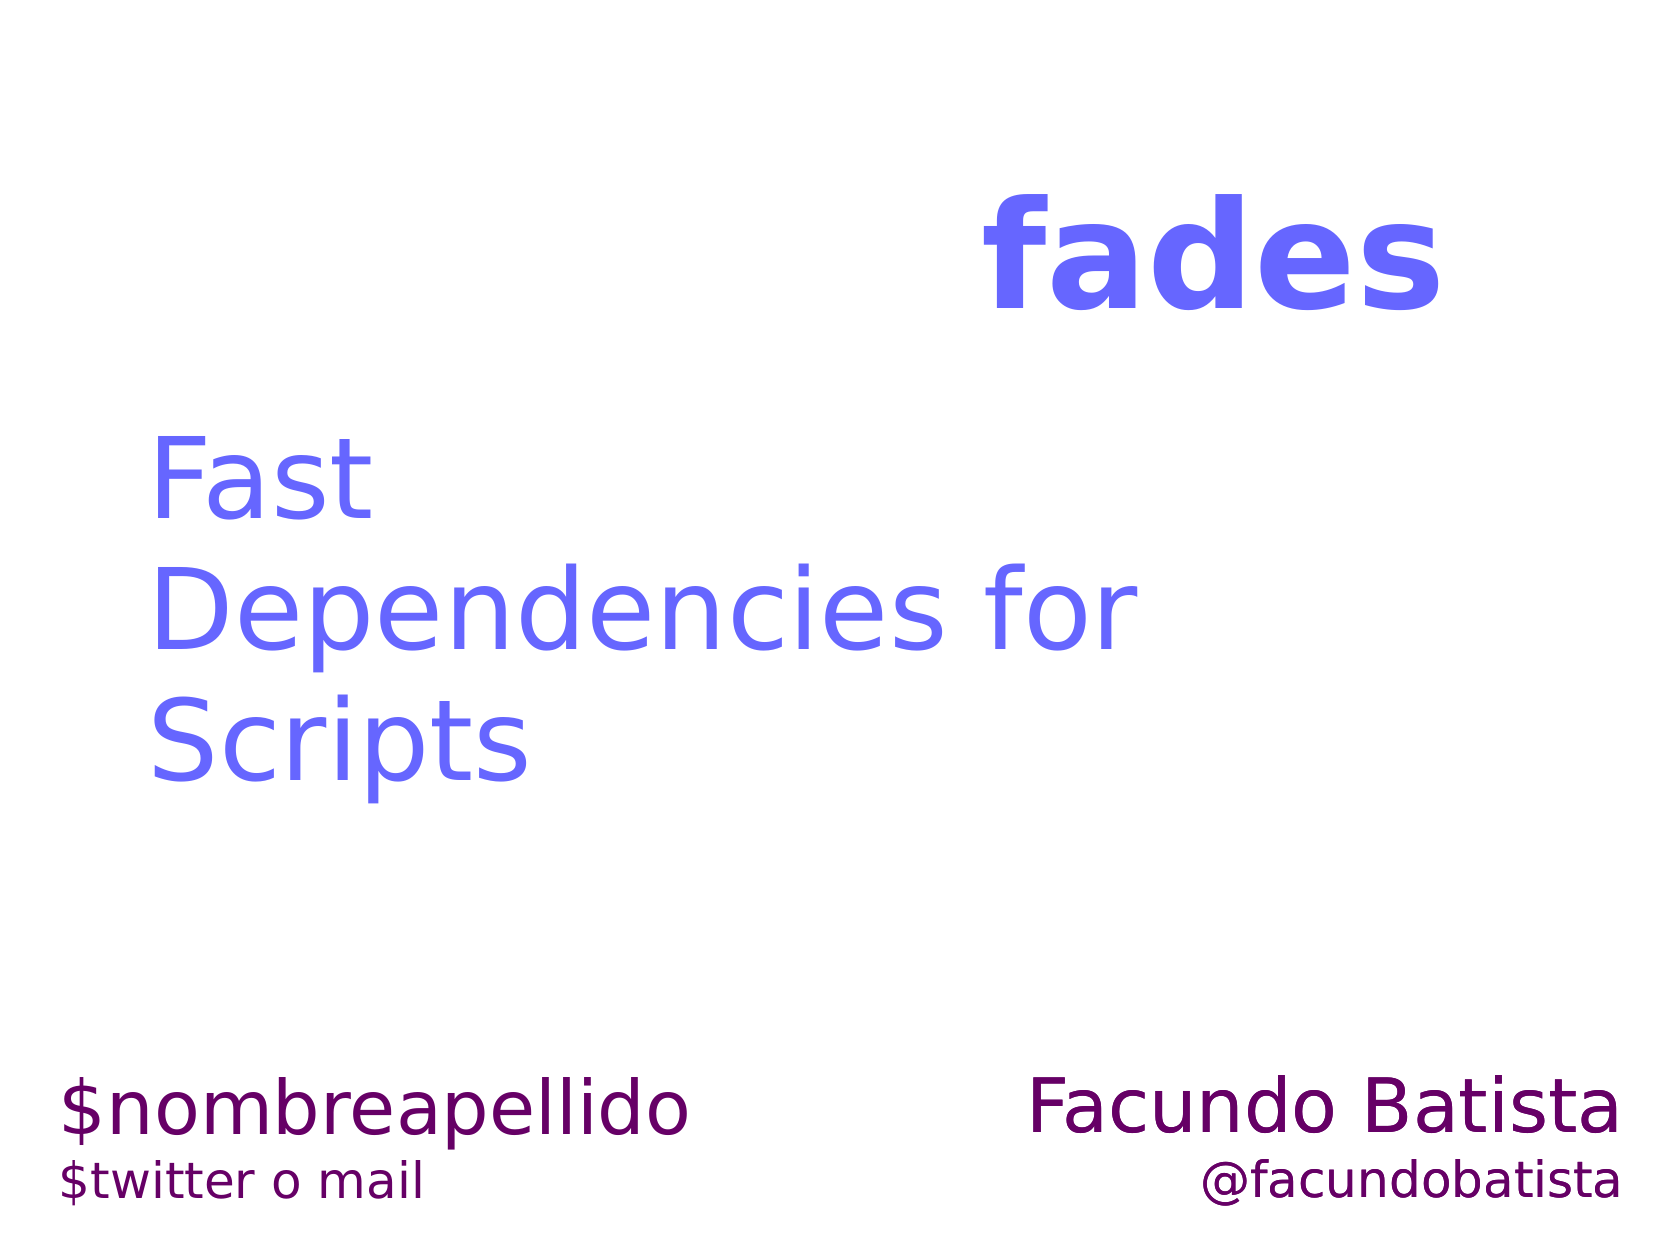

# fades
Fast
Dependencies for Scripts
Facundo Batista
@facundobatista
Facundo Batista
@facundobatista
$nombreapellido
$twitter o mail